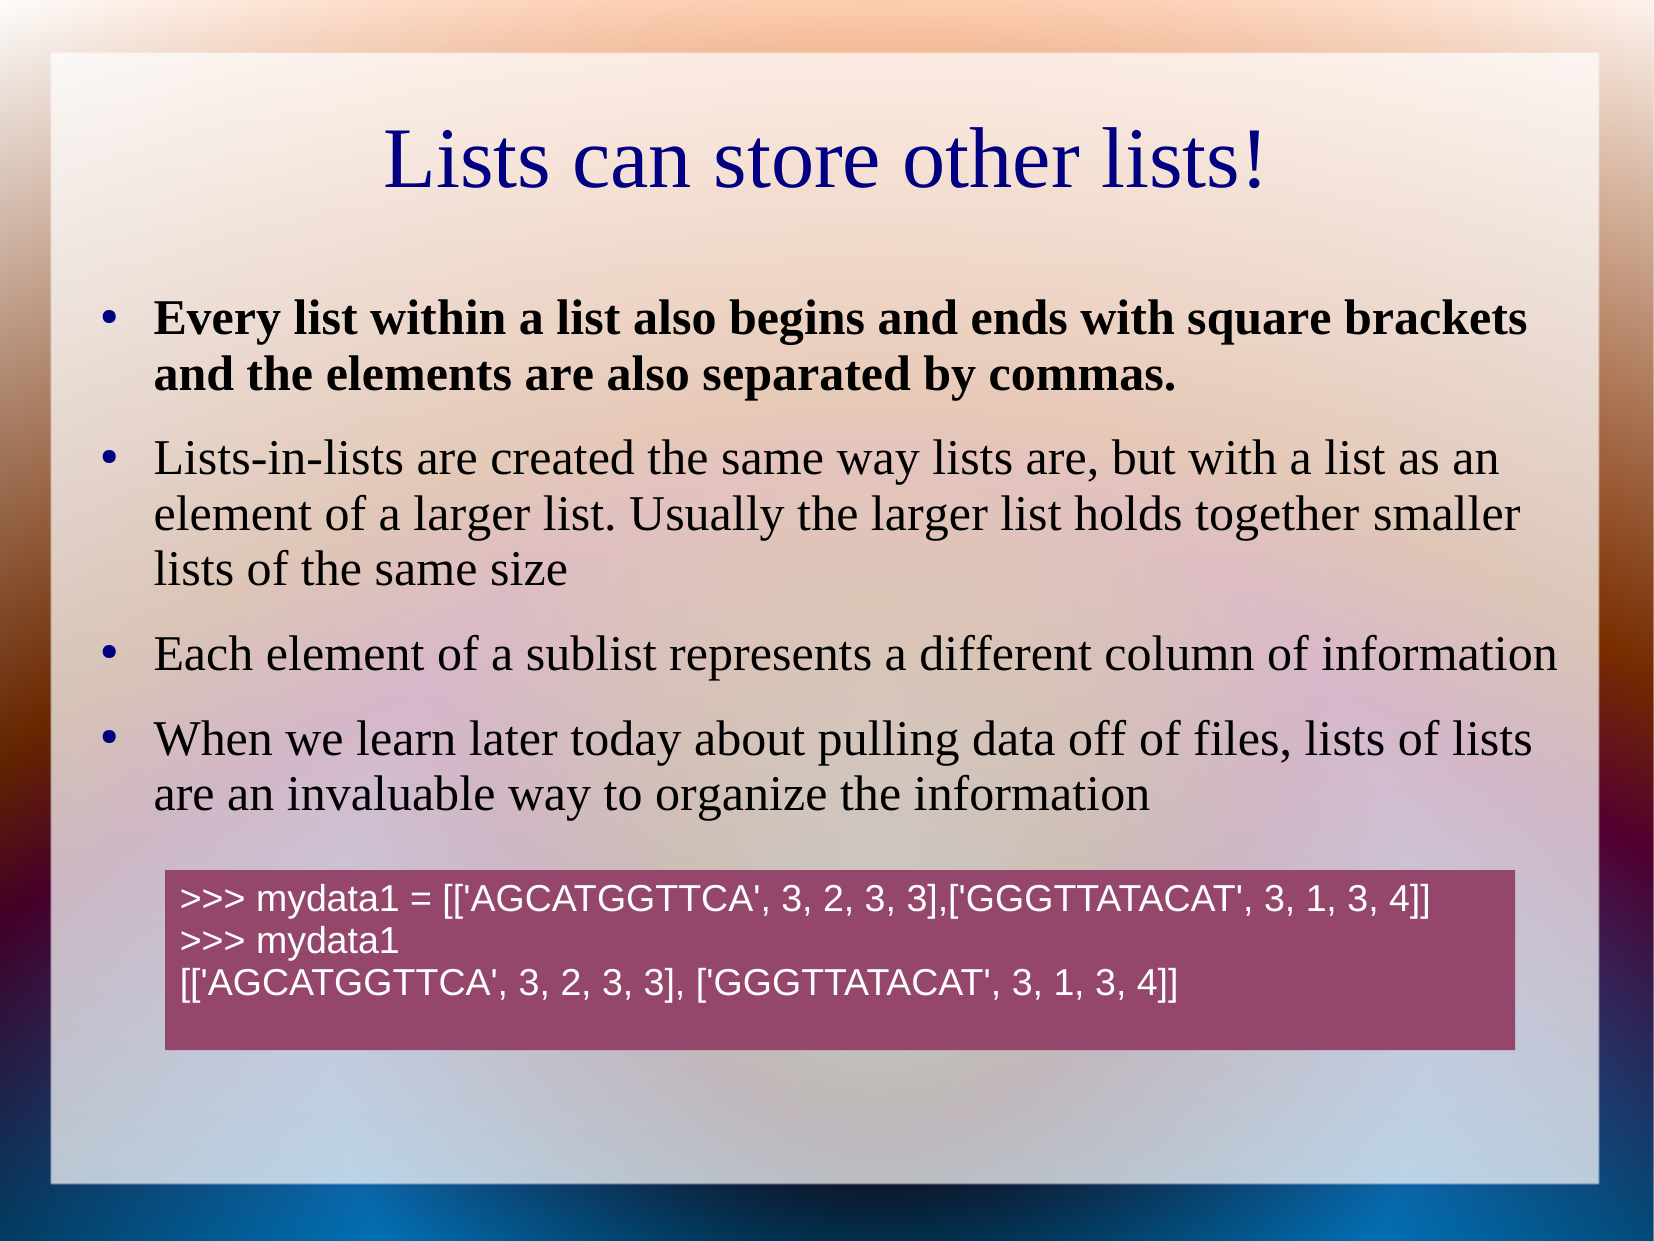

# Lists can store other lists!
Every list within a list also begins and ends with square brackets and the elements are also separated by commas.
Lists-in-lists are created the same way lists are, but with a list as an element of a larger list. Usually the larger list holds together smaller lists of the same size
Each element of a sublist represents a different column of information
When we learn later today about pulling data off of files, lists of lists are an invaluable way to organize the information
>>> mydata1 = [['AGCATGGTTCA', 3, 2, 3, 3],['GGGTTATACAT', 3, 1, 3, 4]]
>>> mydata1
[['AGCATGGTTCA', 3, 2, 3, 3], ['GGGTTATACAT', 3, 1, 3, 4]]